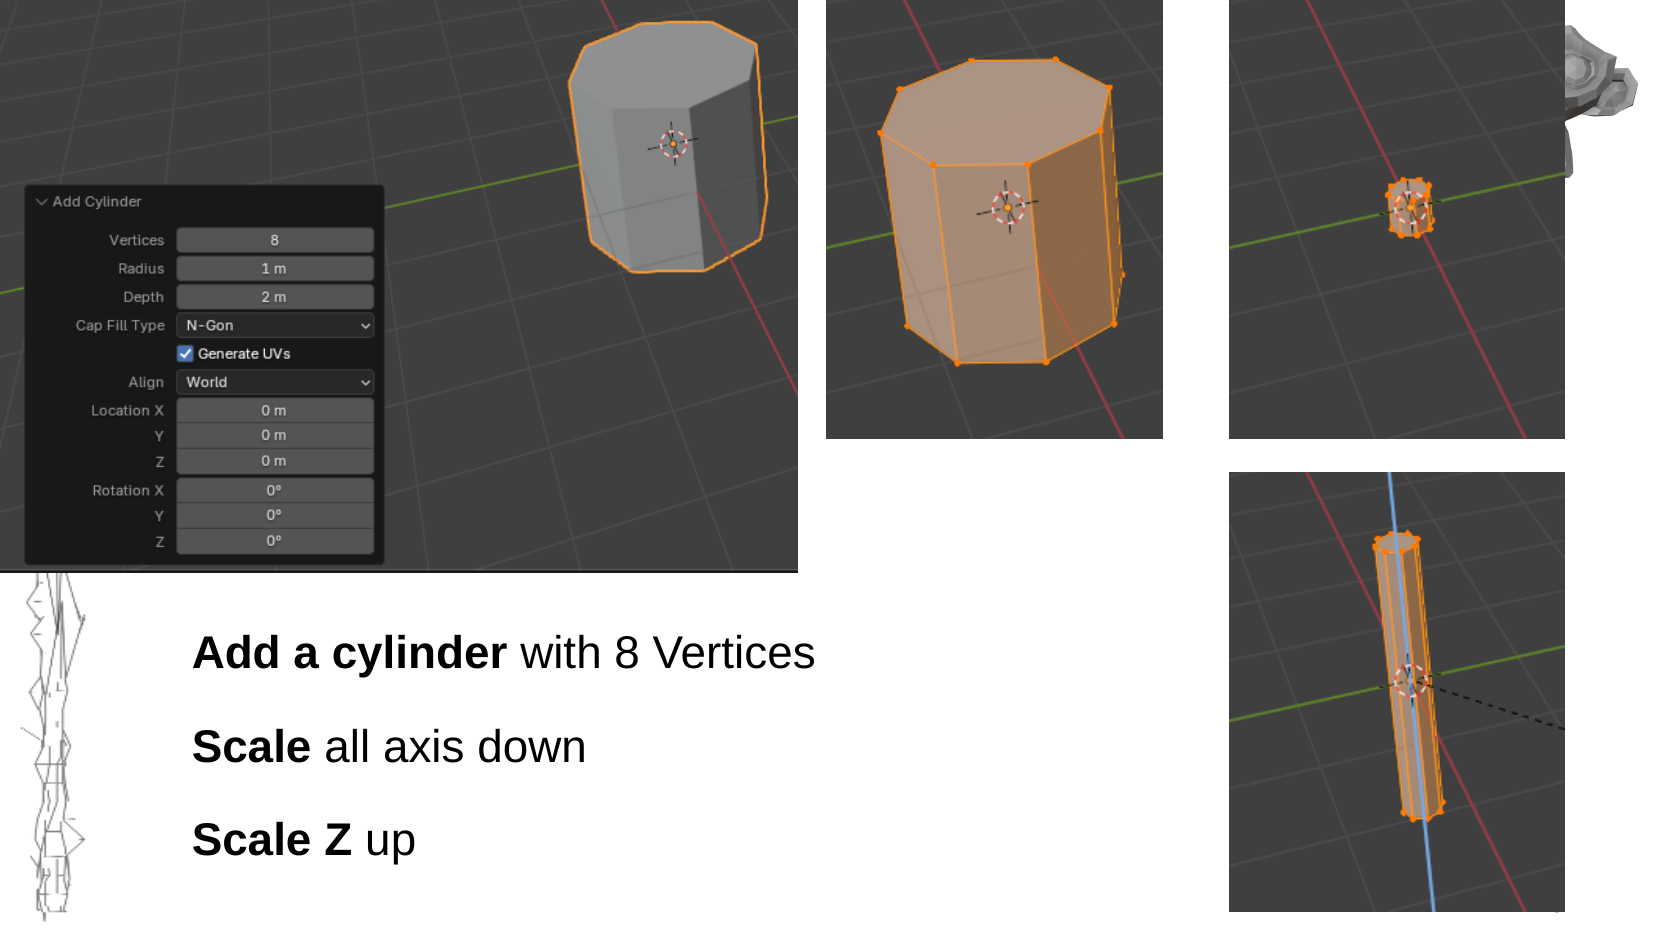

Add a cylinder with 8 Vertices
Scale all axis down
Scale Z up
5